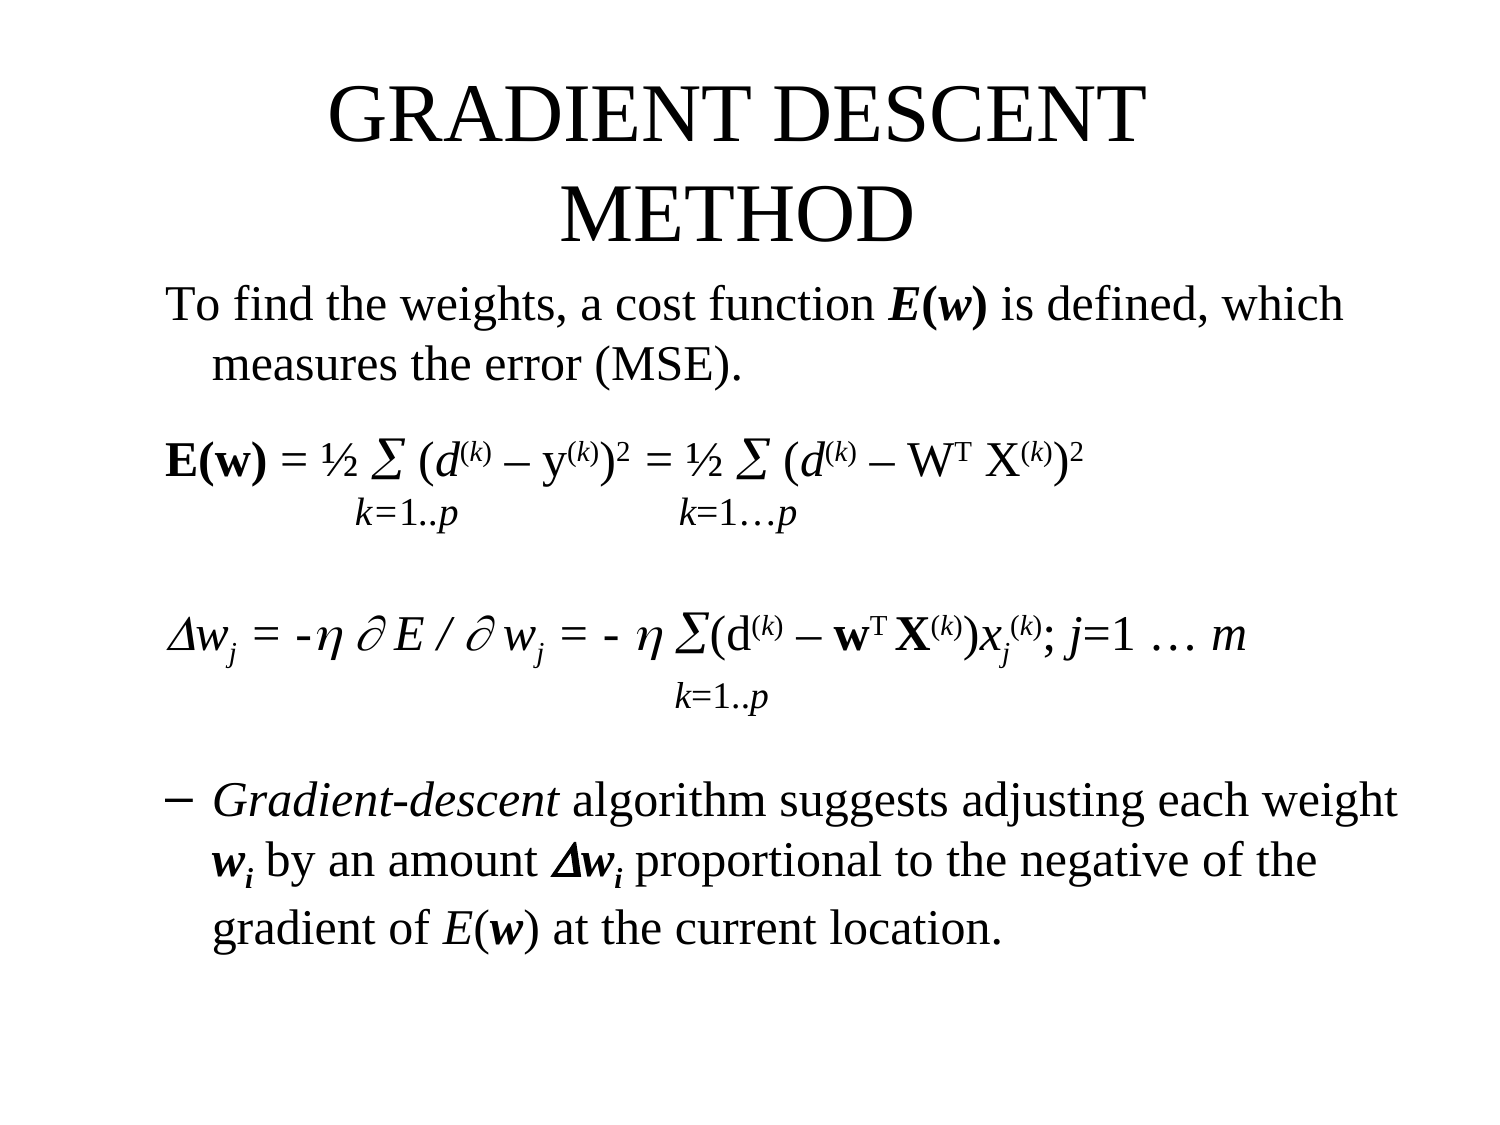

GRADIENT DESCENT METHOD
# To find the weights, a cost function E(w) is defined, which measures the error (MSE).
E(w) = ½  (d(k) – y(k))2 = ½  (d(k) – WT X(k))2
 k=1..p k=1…p
wj = -  E /  wj = -  (d(k) – wT X(k))xj(k); j=1 … m
 k=1..p
Gradient-descent algorithm suggests adjusting each weight wi by an amount wi proportional to the negative of the gradient of E(w) at the current location.